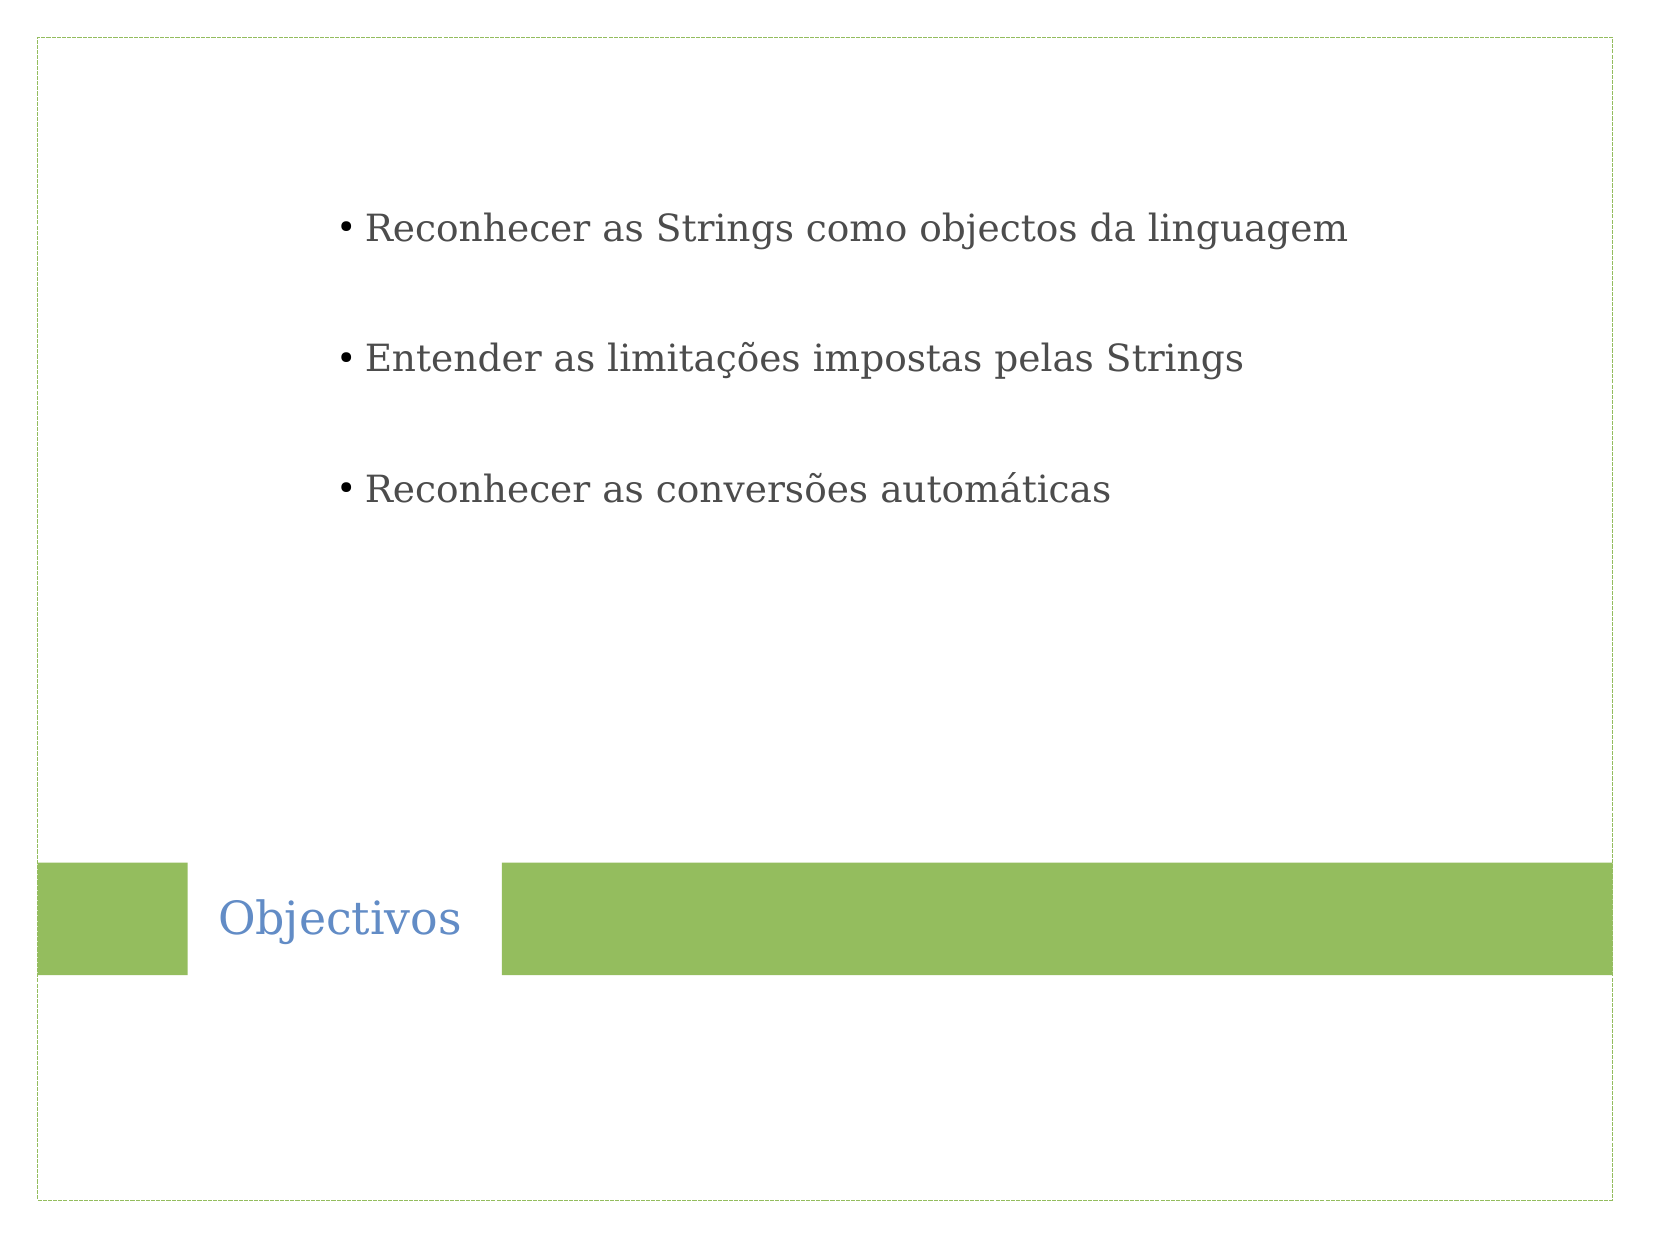

Reconhecer as Strings como objectos da linguagem
 Entender as limitações impostas pelas Strings
 Reconhecer as conversões automáticas
Objectivos